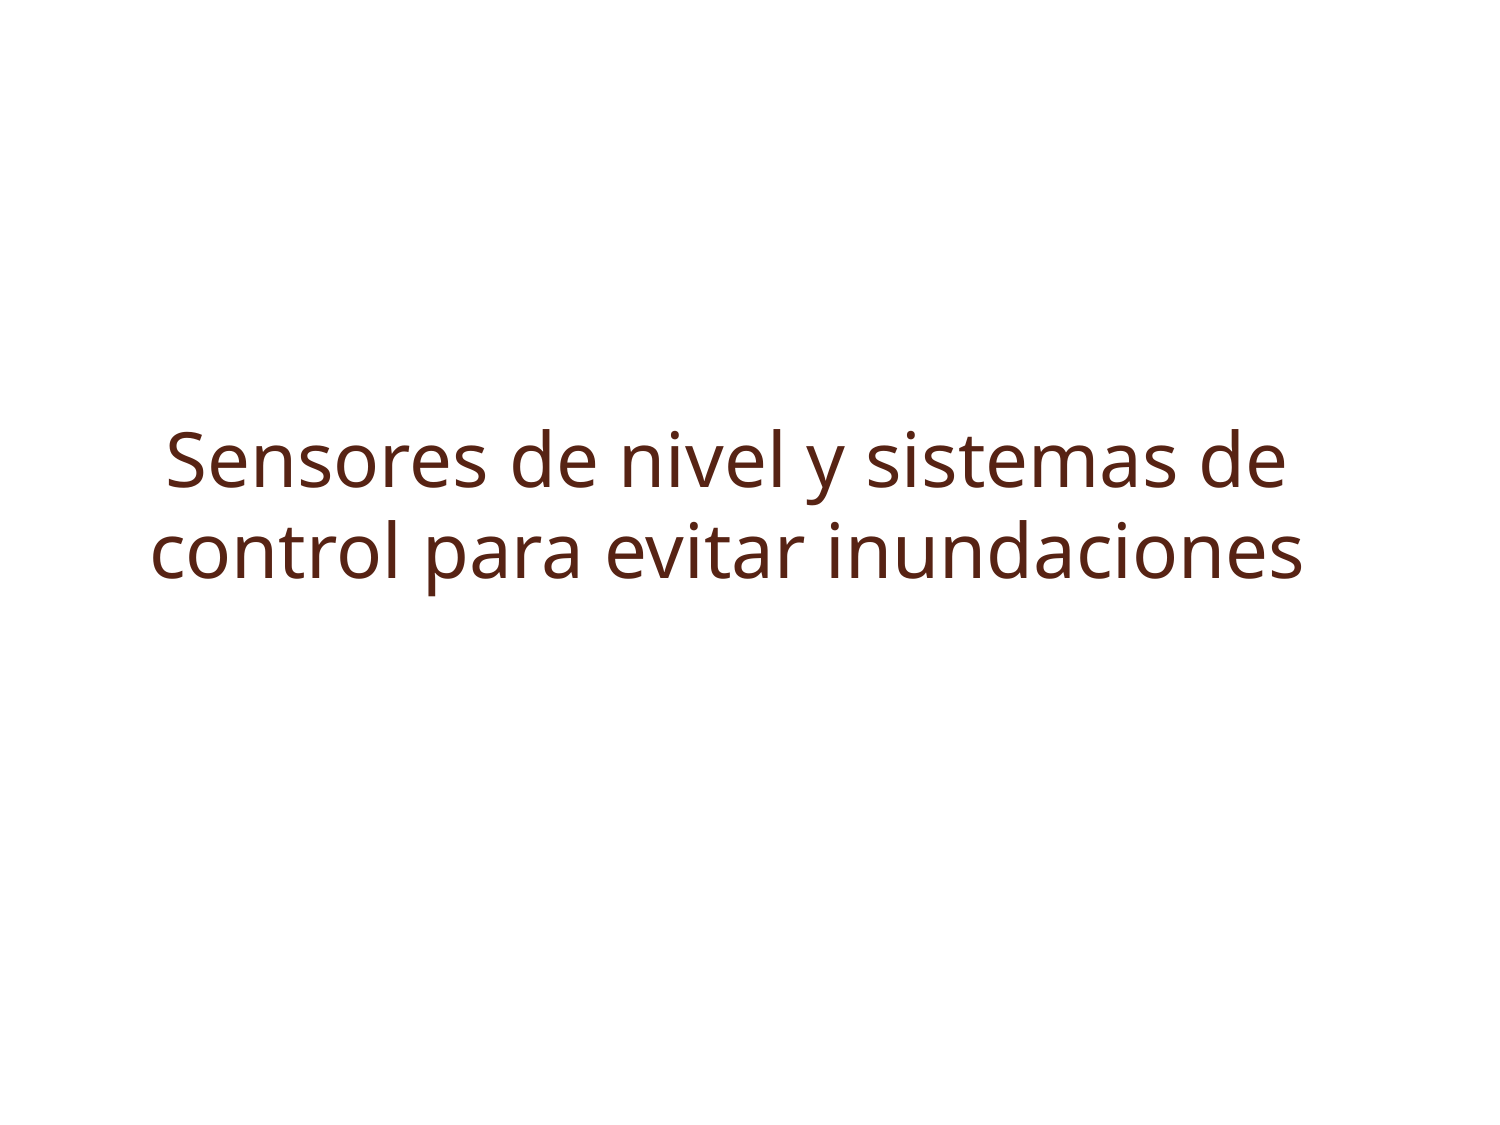

# Sensores de nivel y sistemas de control para evitar inundaciones